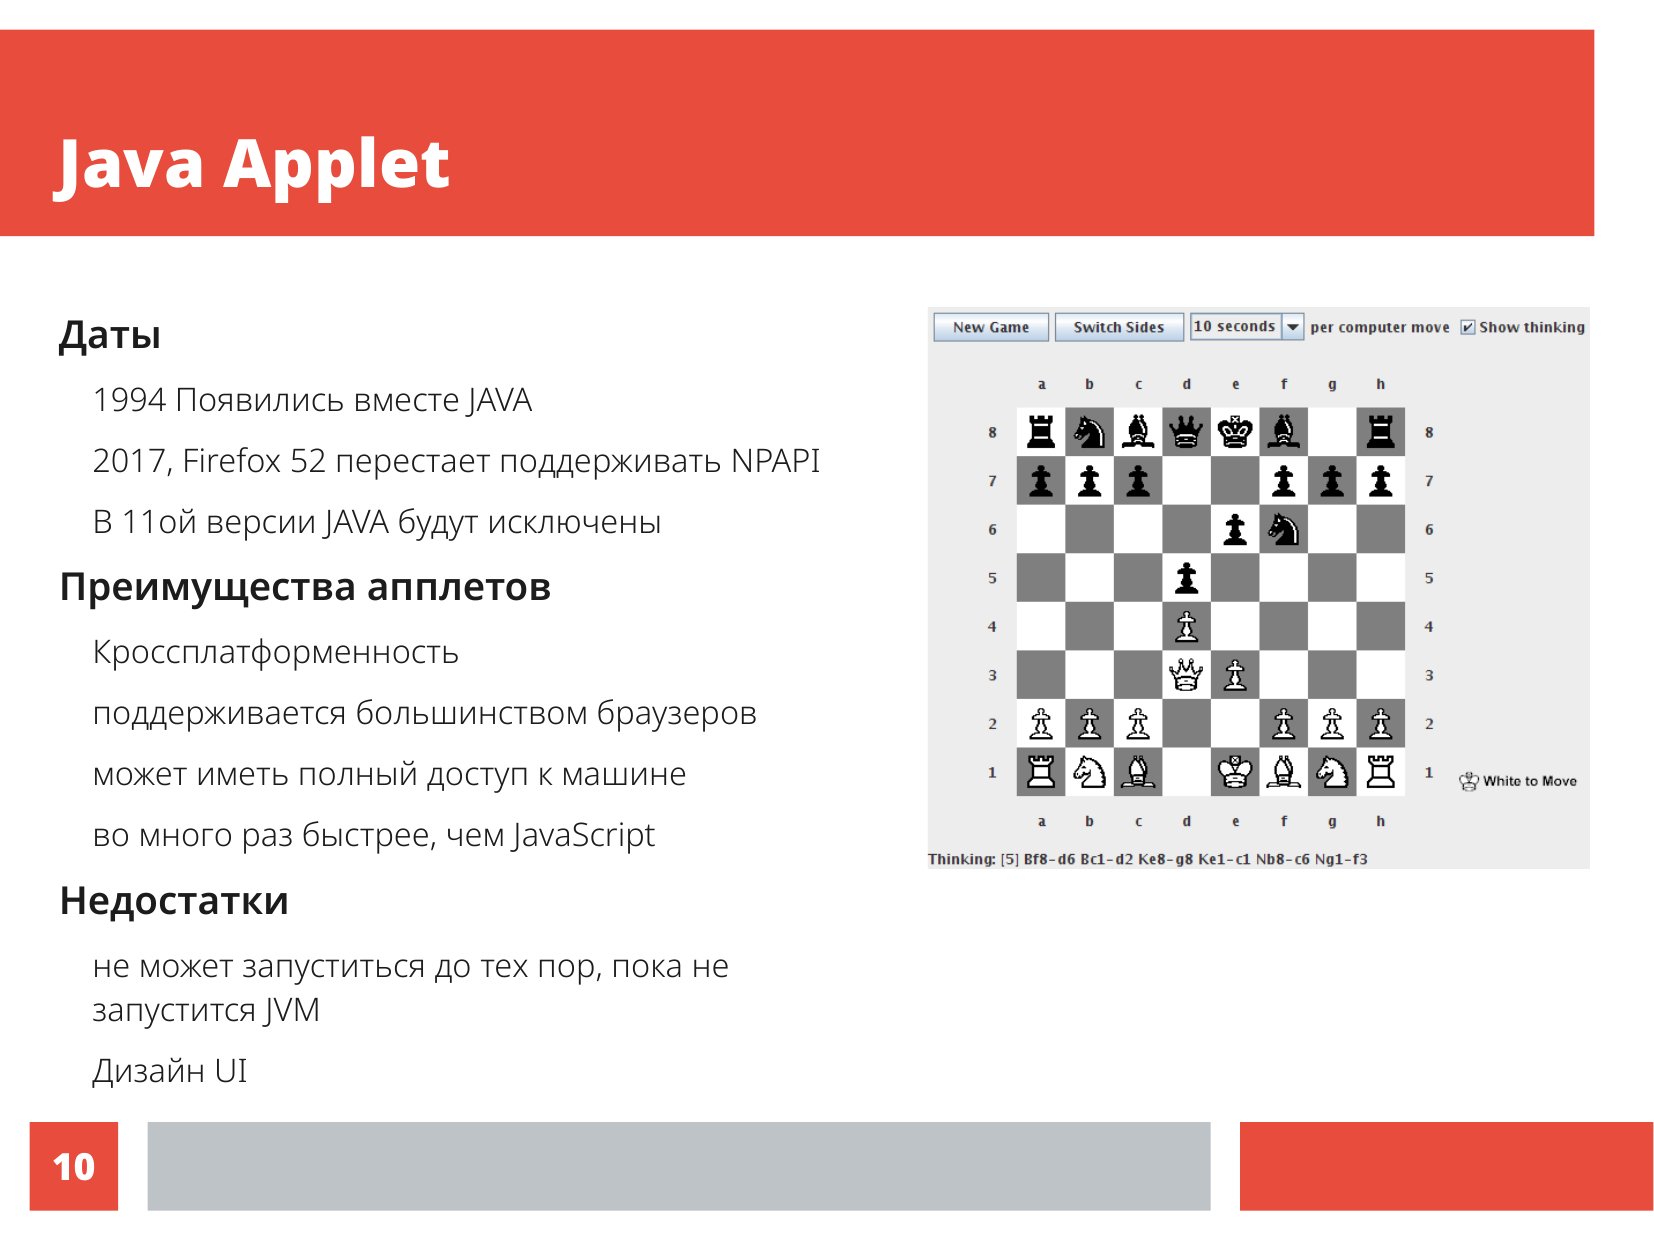

# Java Applet
Даты
1994 Появились вместе JAVA
2017, Firefox 52 перестает поддерживать NPAPI
В 11ой версии JAVA будут исключены
Преимущества апплетов
Кроссплатформенность
поддерживается большинством браузеров
может иметь полный доступ к машине
во много раз быстрее, чем JavaScript
Недостатки
не может запуститься до тех пор, пока не запустится JVM
Дизайн UI
10